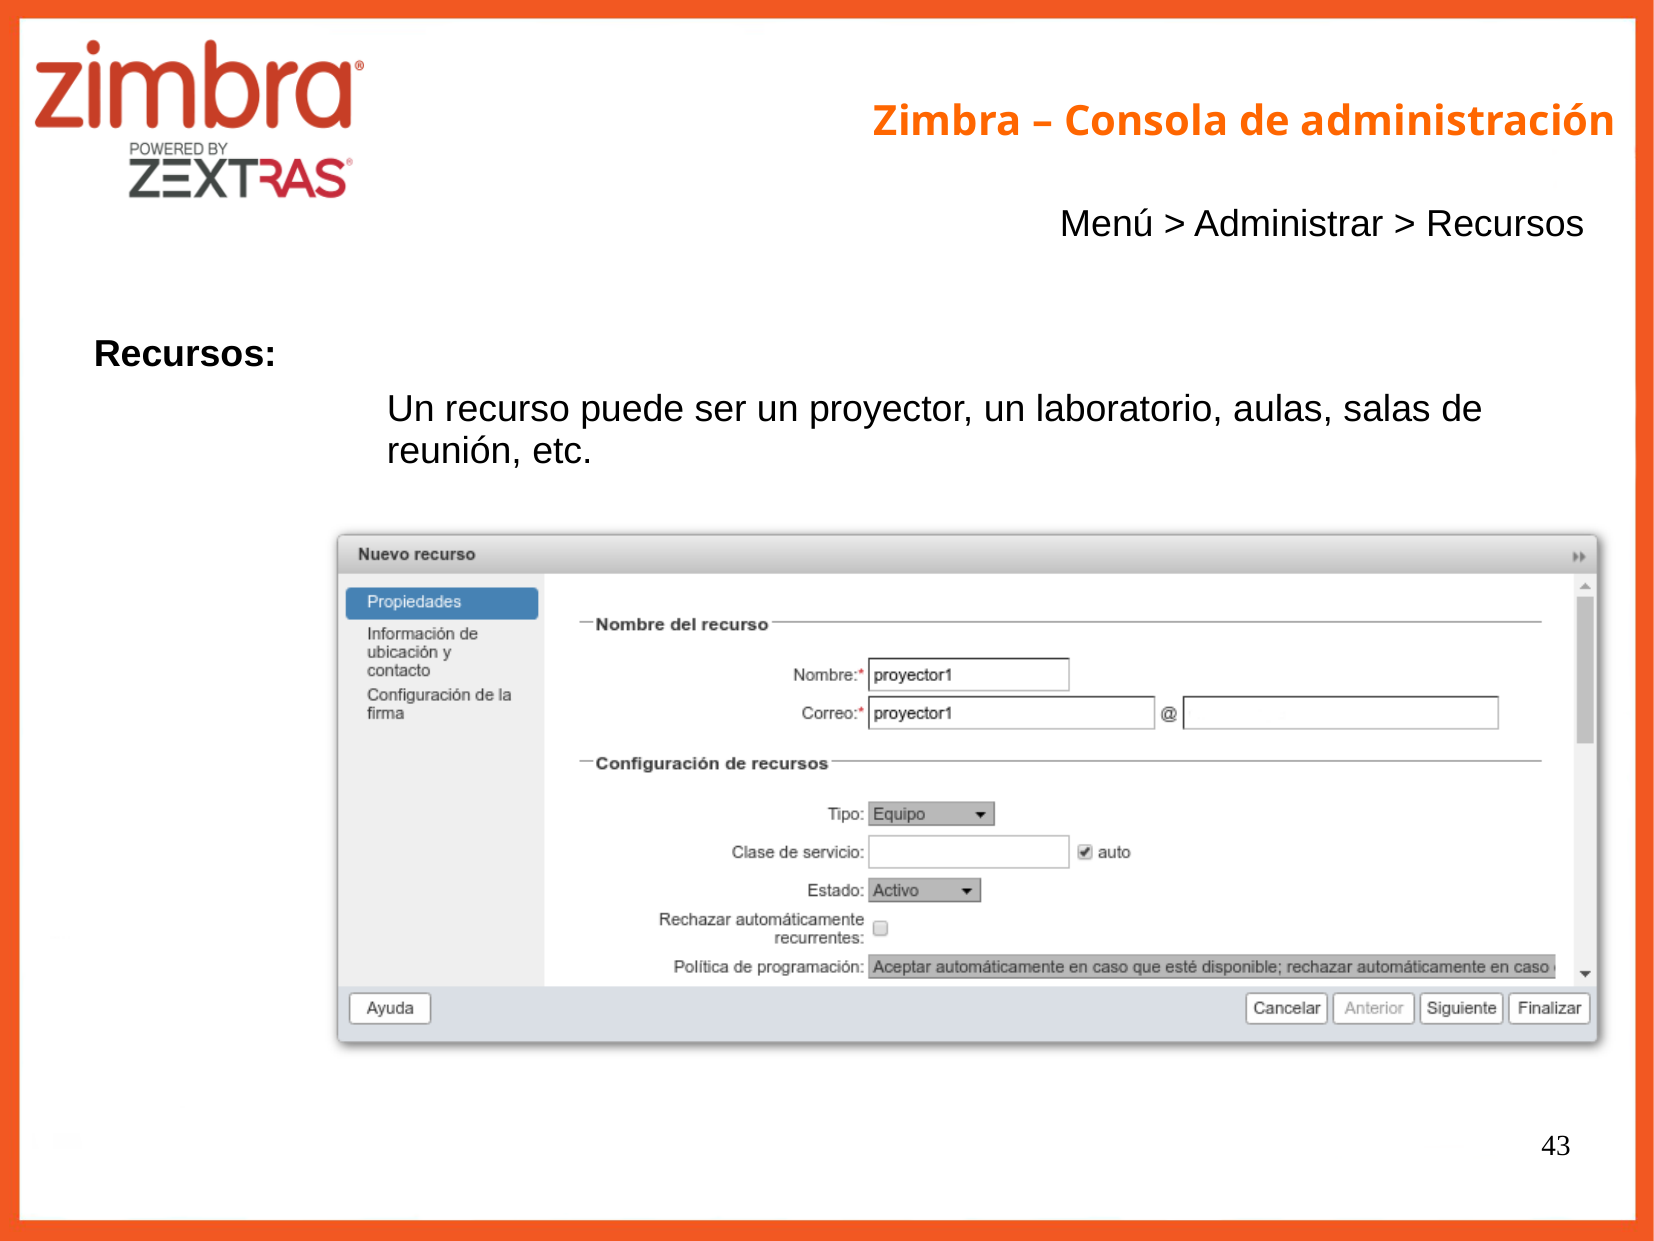

Zimbra – Consola de administración
Menú > Administrar > Recursos
Recursos:
Un recurso puede ser un proyector, un laboratorio, aulas, salas de reunión, etc.
43